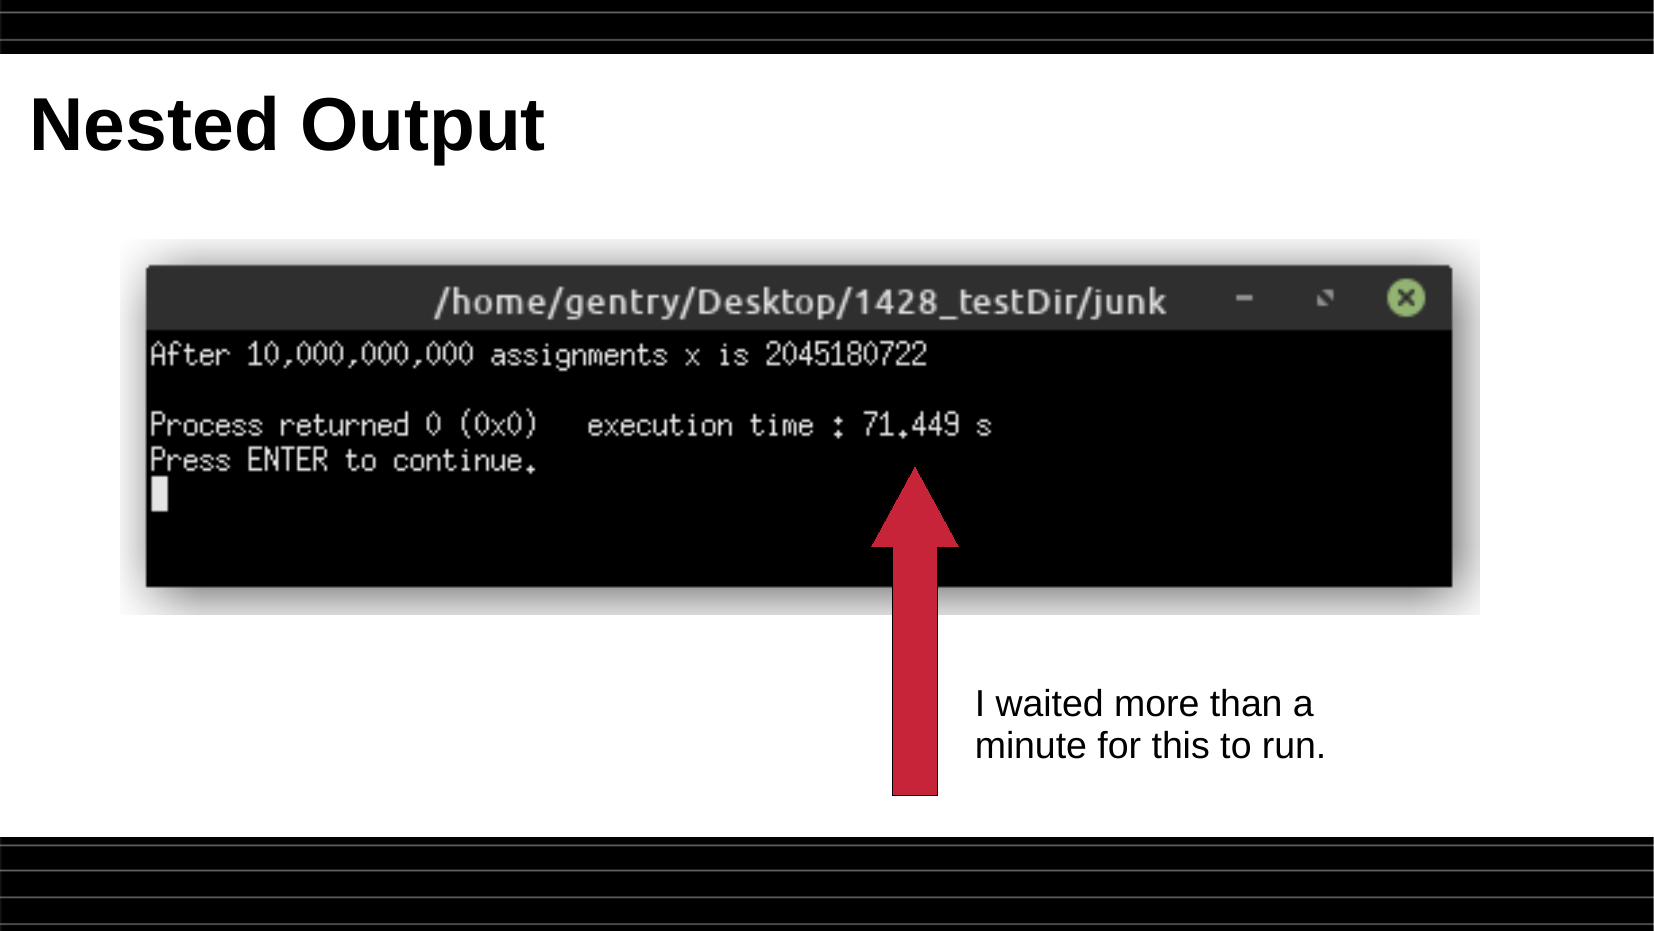

Nested Output
I waited more than a minute for this to run.